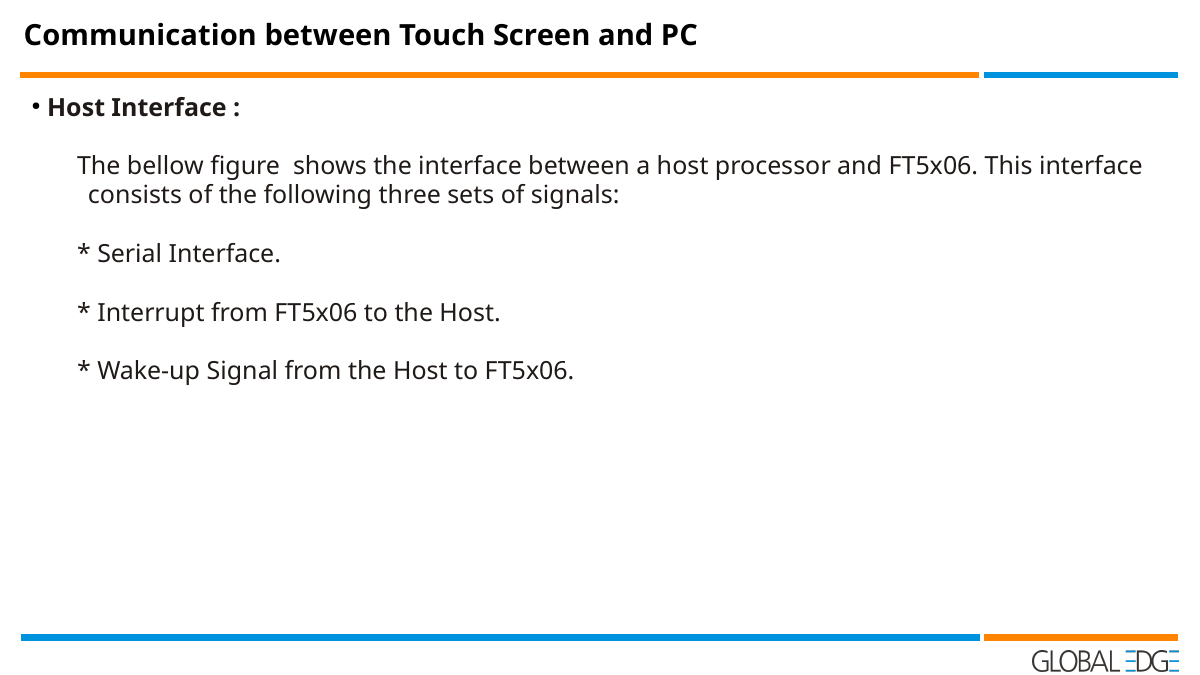

# Communication between Touch Screen and PC
 Host Interface :
 The bellow figure shows the interface between a host processor and FT5x06. This interface consists of the following three sets of signals:
 * Serial Interface.
 * Interrupt from FT5x06 to the Host.
 * Wake-up Signal from the Host to FT5x06.